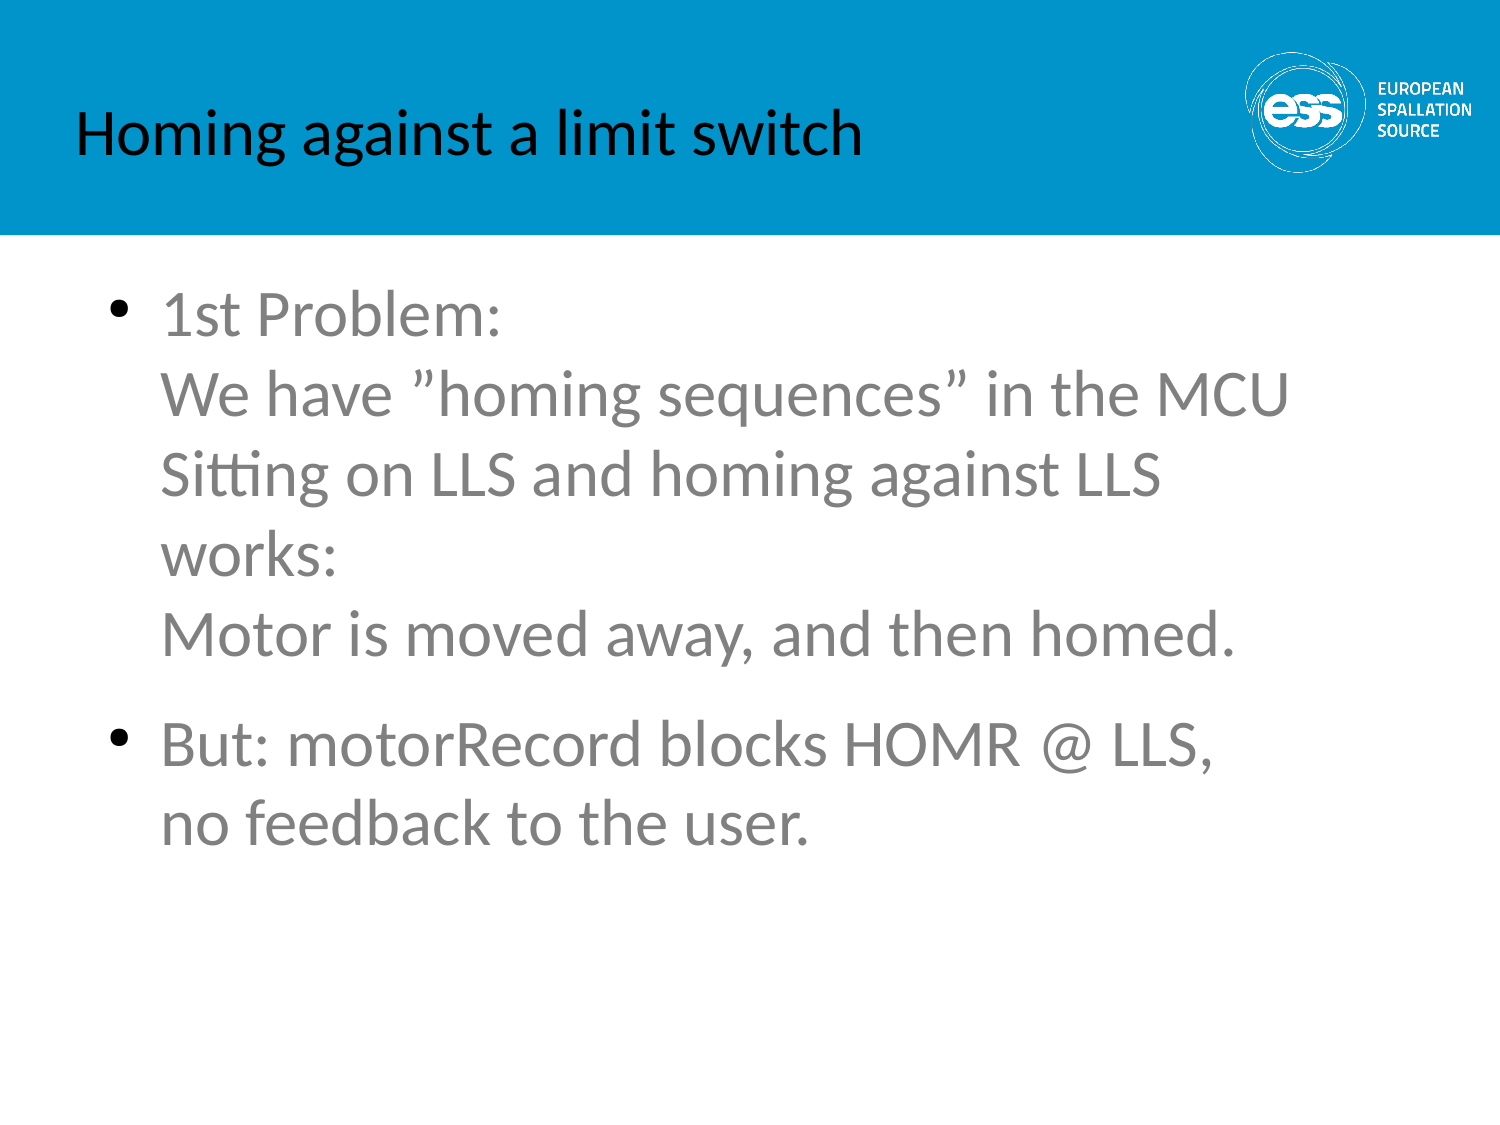

# Homing against a limit switch
1st Problem:
We have ”homing sequences” in the MCU
Sitting on LLS and homing against LLS
works:
Motor is moved away, and then homed.
But: motorRecord blocks HOMR @ LLS,
no feedback to the user.